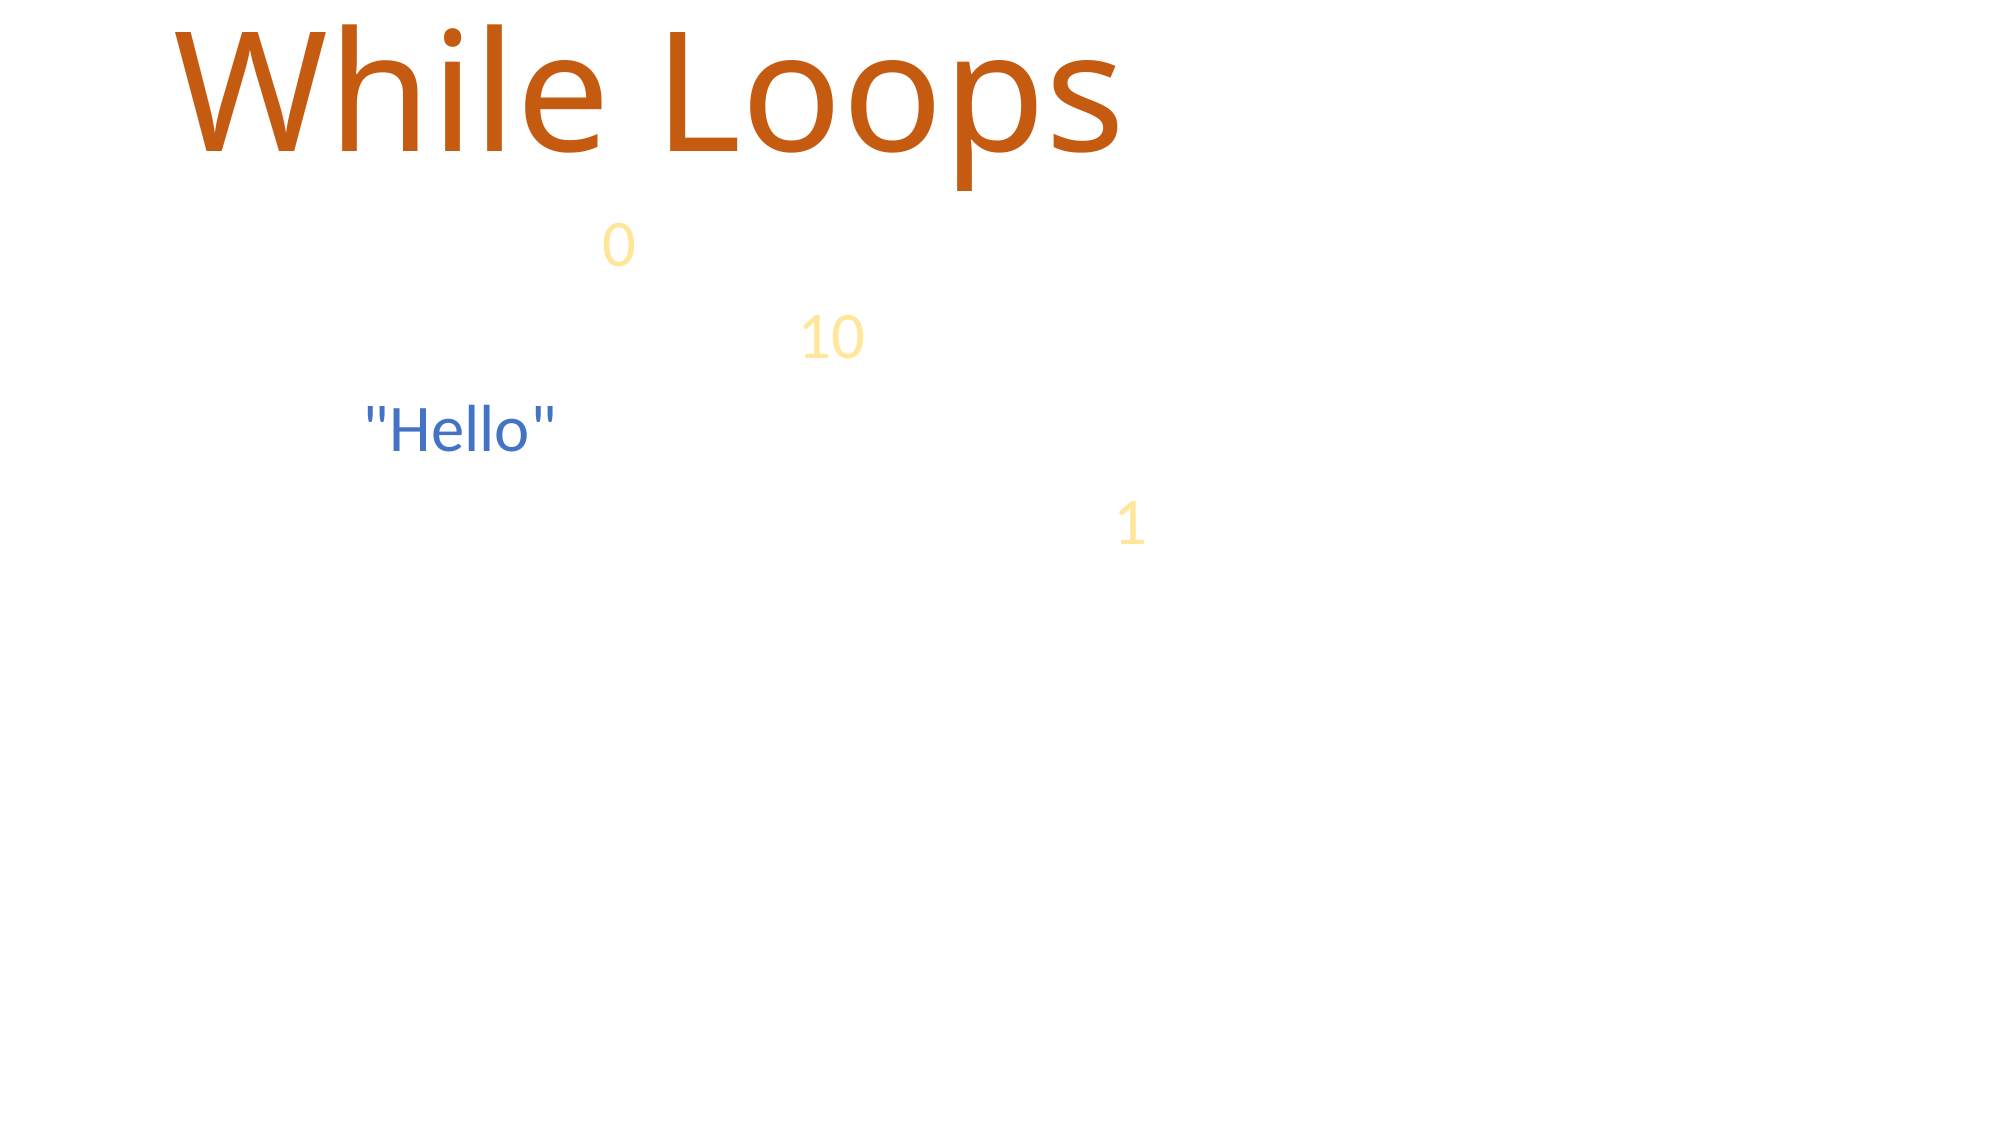

# While Loops
times_in_loop = 0
while times_in_loop <= 10:
 print("Hello")
 times_in_loop = times_in_loop + 1